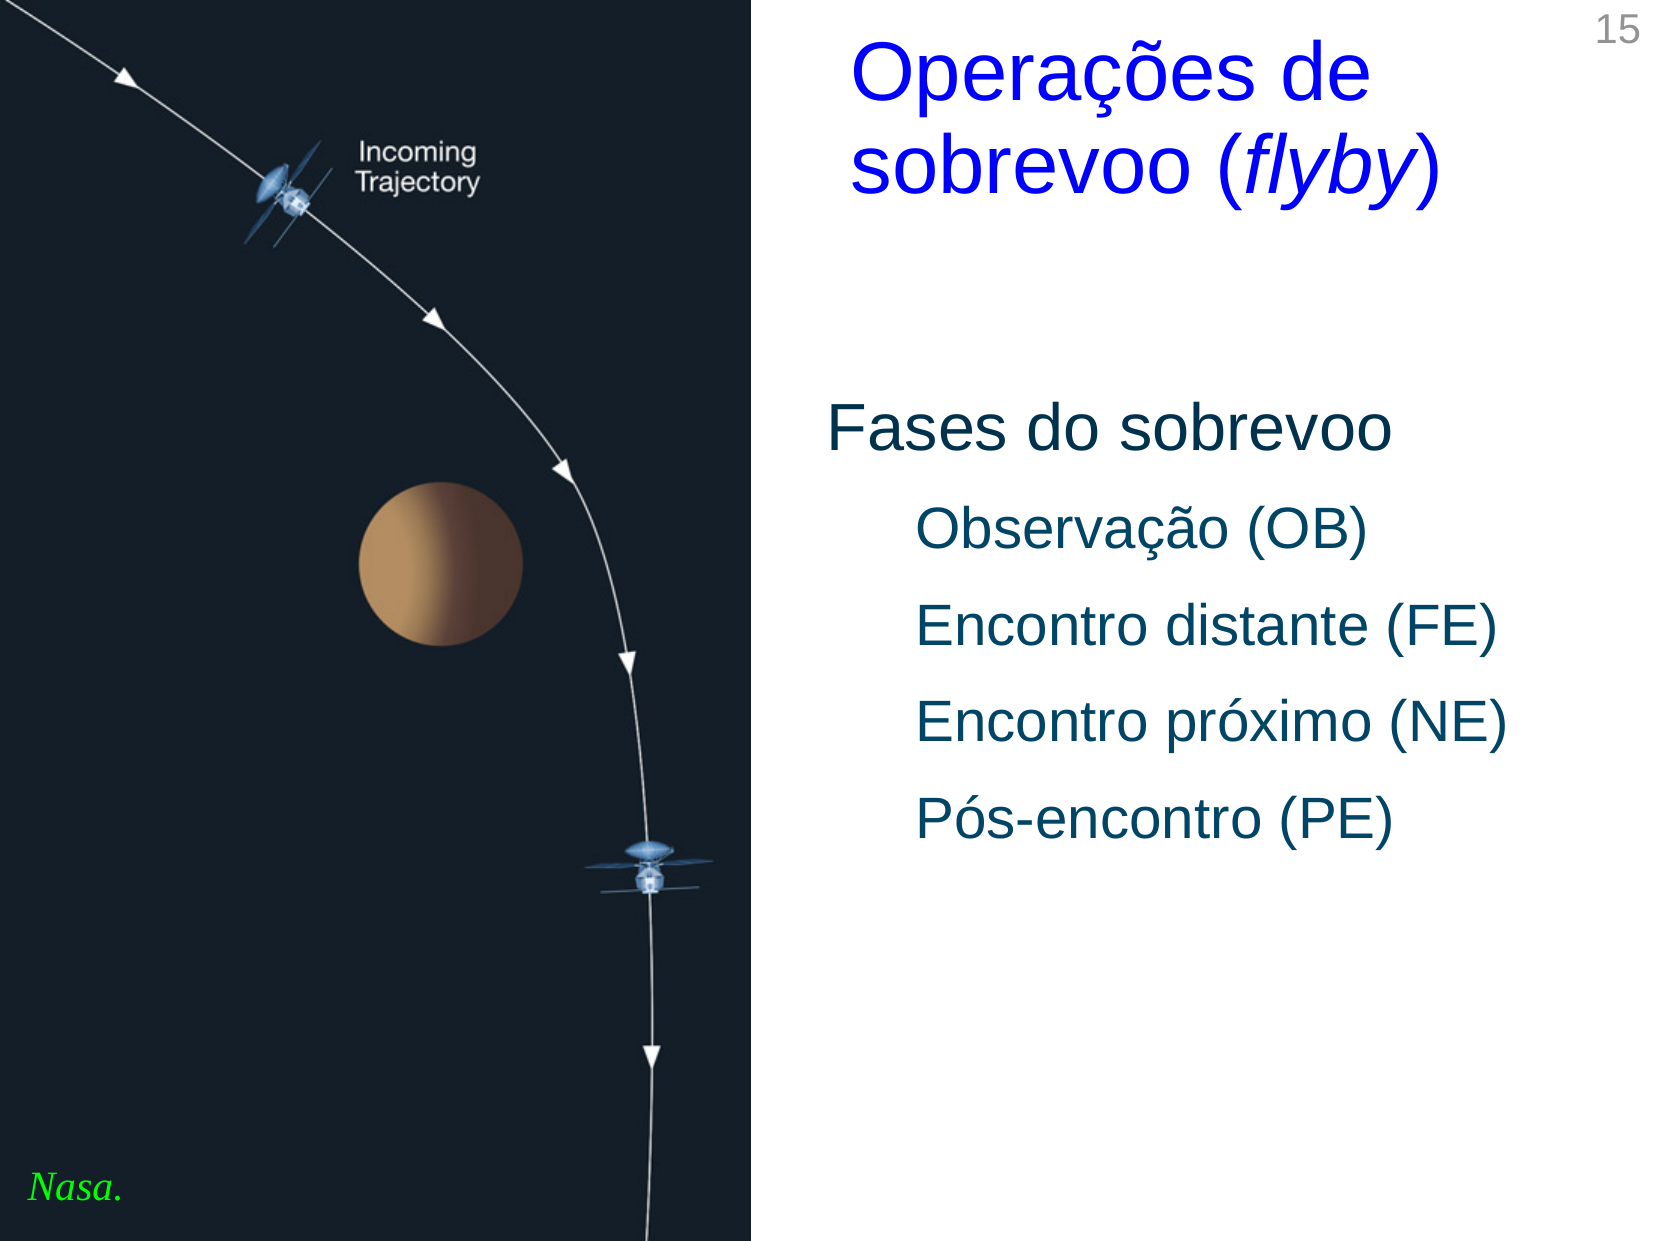

15
# Operações de sobrevoo (flyby)
Fases do sobrevoo
Observação (OB)
Encontro distante (FE)
Encontro próximo (NE)
Pós-encontro (PE)
Nasa.